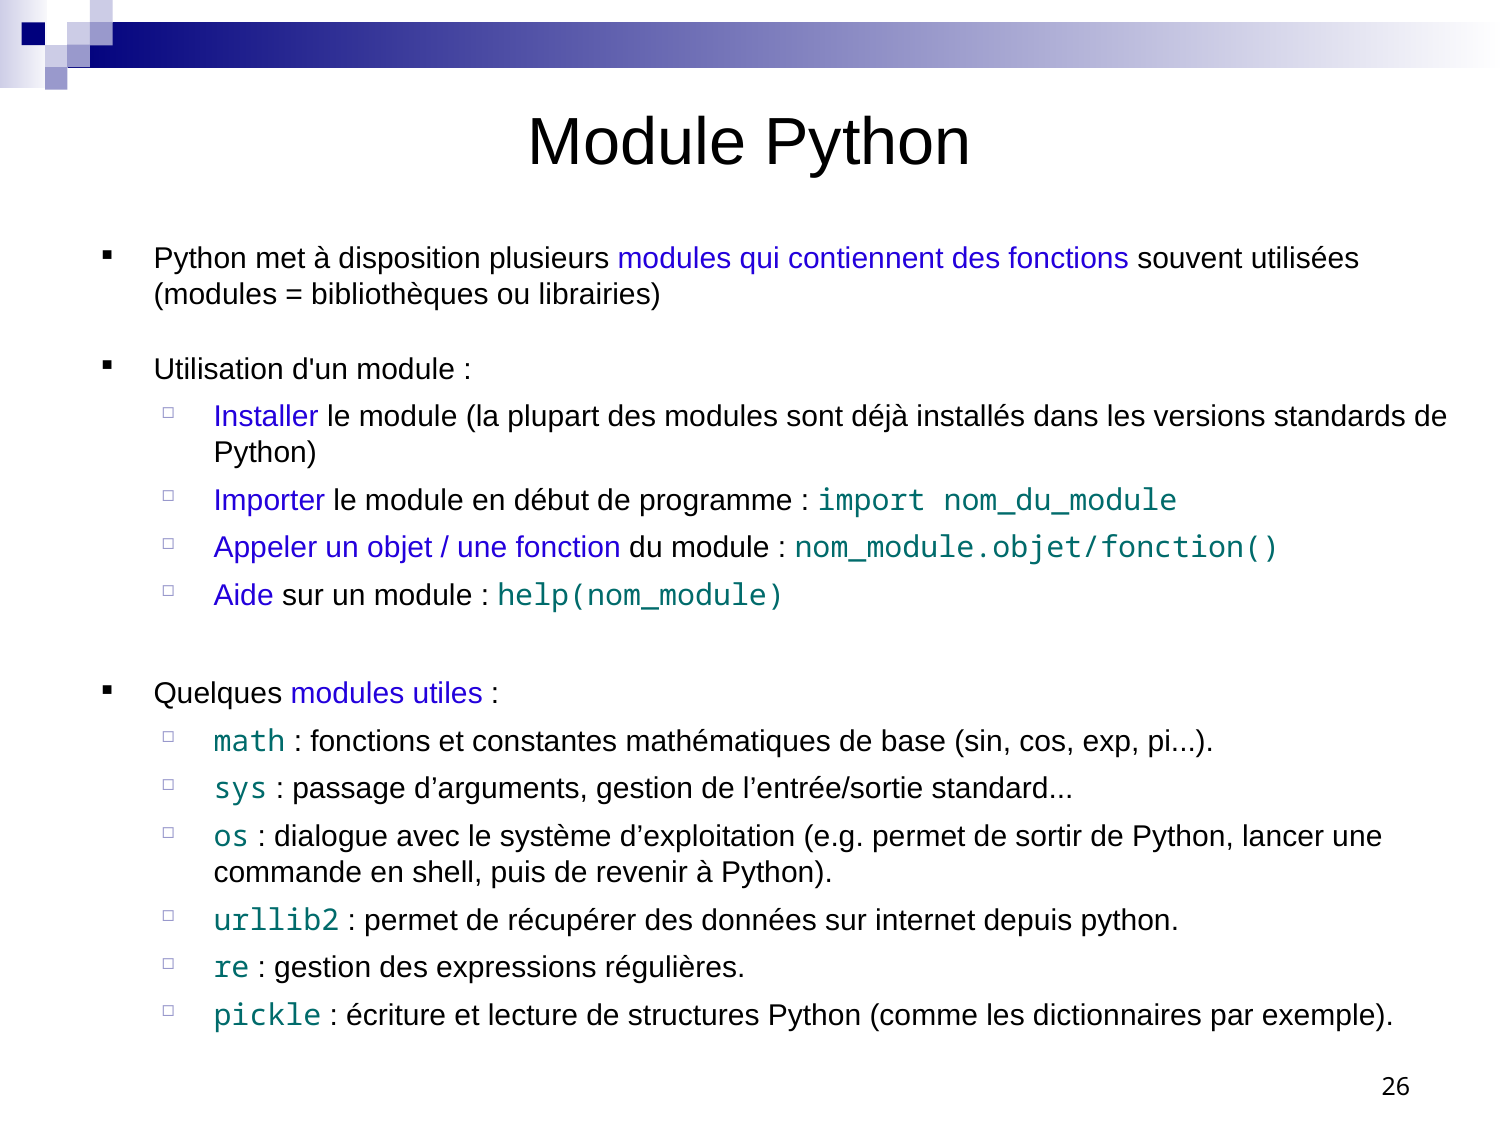

# Module Python
Python met à disposition plusieurs modules qui contiennent des fonctions souvent utilisées (modules = bibliothèques ou librairies)
Utilisation d'un module :
Installer le module (la plupart des modules sont déjà installés dans les versions standards de Python)
Importer le module en début de programme : import nom_du_module
Appeler un objet / une fonction du module : nom_module.objet/fonction()
Aide sur un module : help(nom_module)
Quelques modules utiles :
math : fonctions et constantes mathématiques de base (sin, cos, exp, pi...).
sys : passage d’arguments, gestion de l’entrée/sortie standard...
os : dialogue avec le système d’exploitation (e.g. permet de sortir de Python, lancer une commande en shell, puis de revenir à Python).
urllib2 : permet de récupérer des données sur internet depuis python.
re : gestion des expressions régulières.
pickle : écriture et lecture de structures Python (comme les dictionnaires par exemple).
26